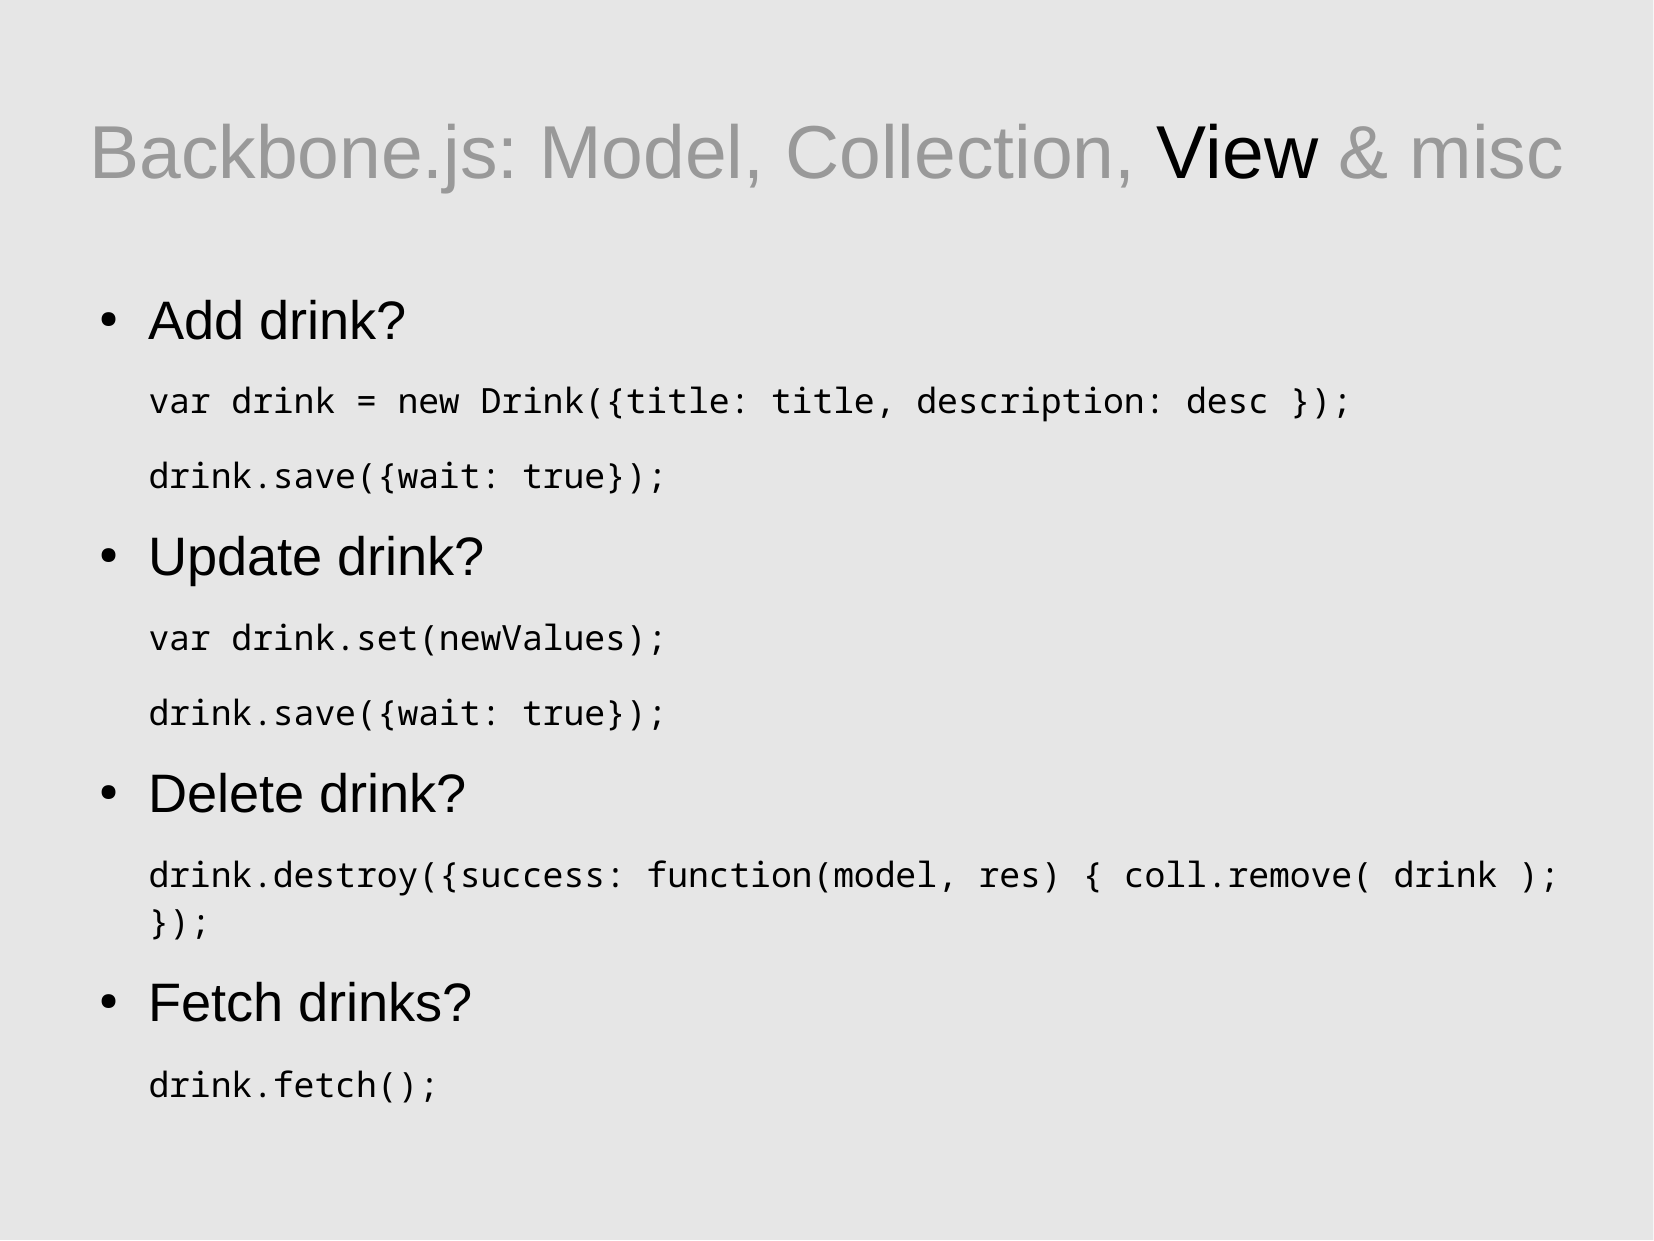

# Backbone.js: Model, Collection, View & misc
Add drink?
var drink = new Drink({title: title, description: desc });
drink.save({wait: true});
Update drink?
var drink.set(newValues);
drink.save({wait: true});
Delete drink?
drink.destroy({success: function(model, res) { coll.remove( drink ); });
Fetch drinks?
drink.fetch();